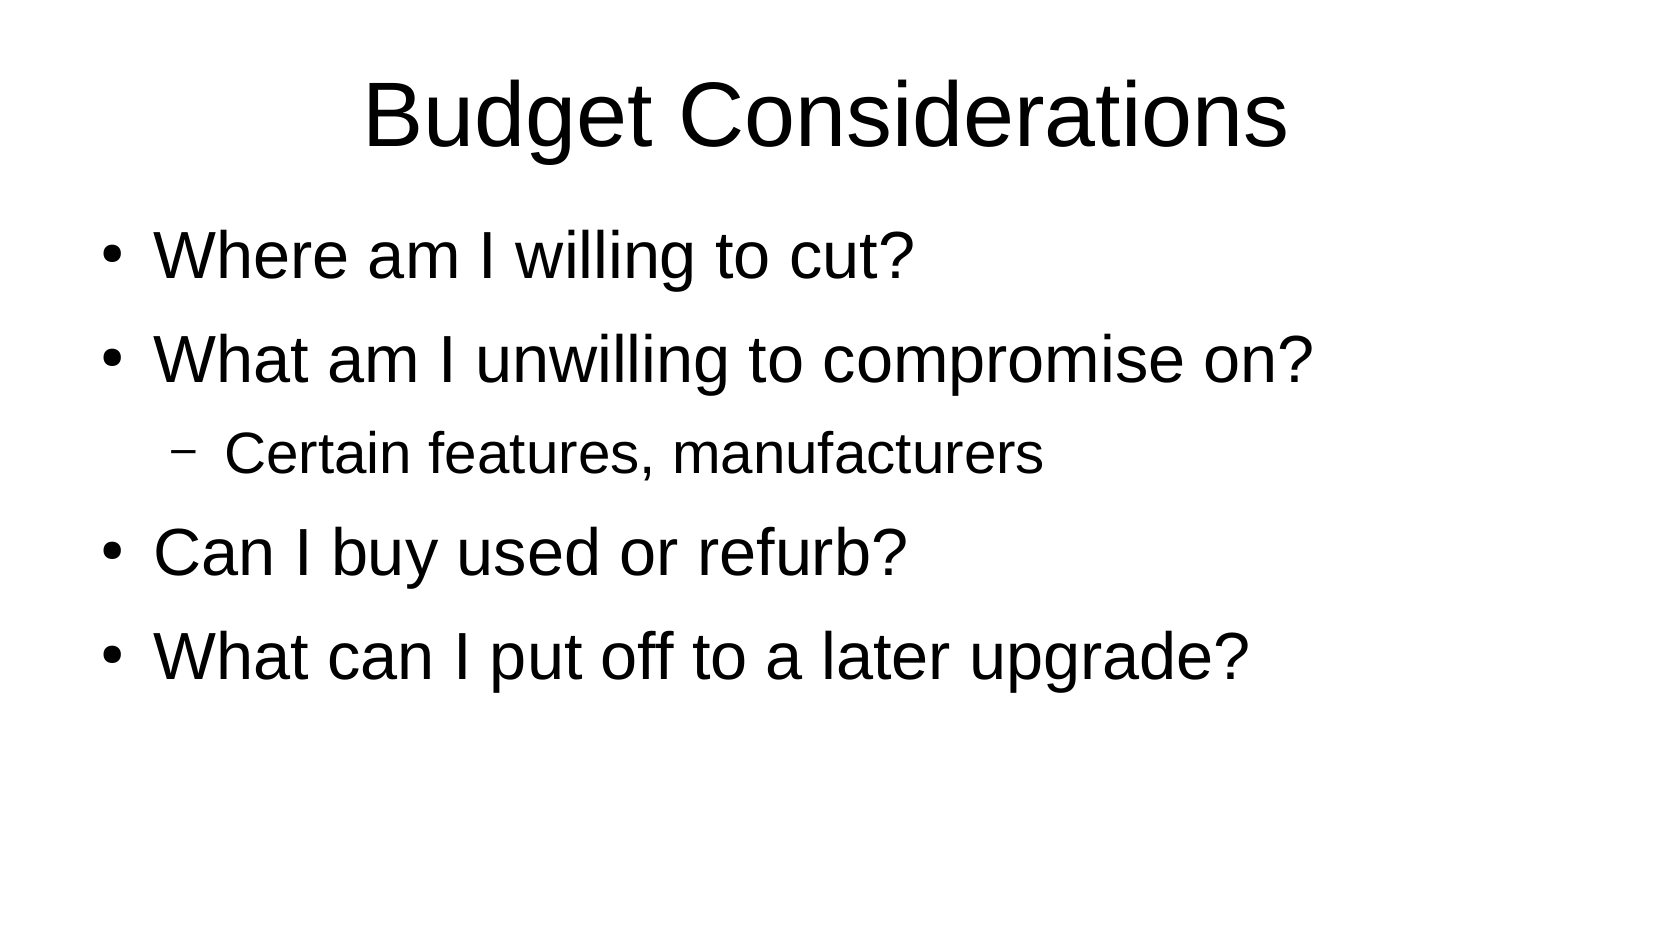

# Budget Considerations
Where am I willing to cut?
What am I unwilling to compromise on?
Certain features, manufacturers
Can I buy used or refurb?
What can I put off to a later upgrade?